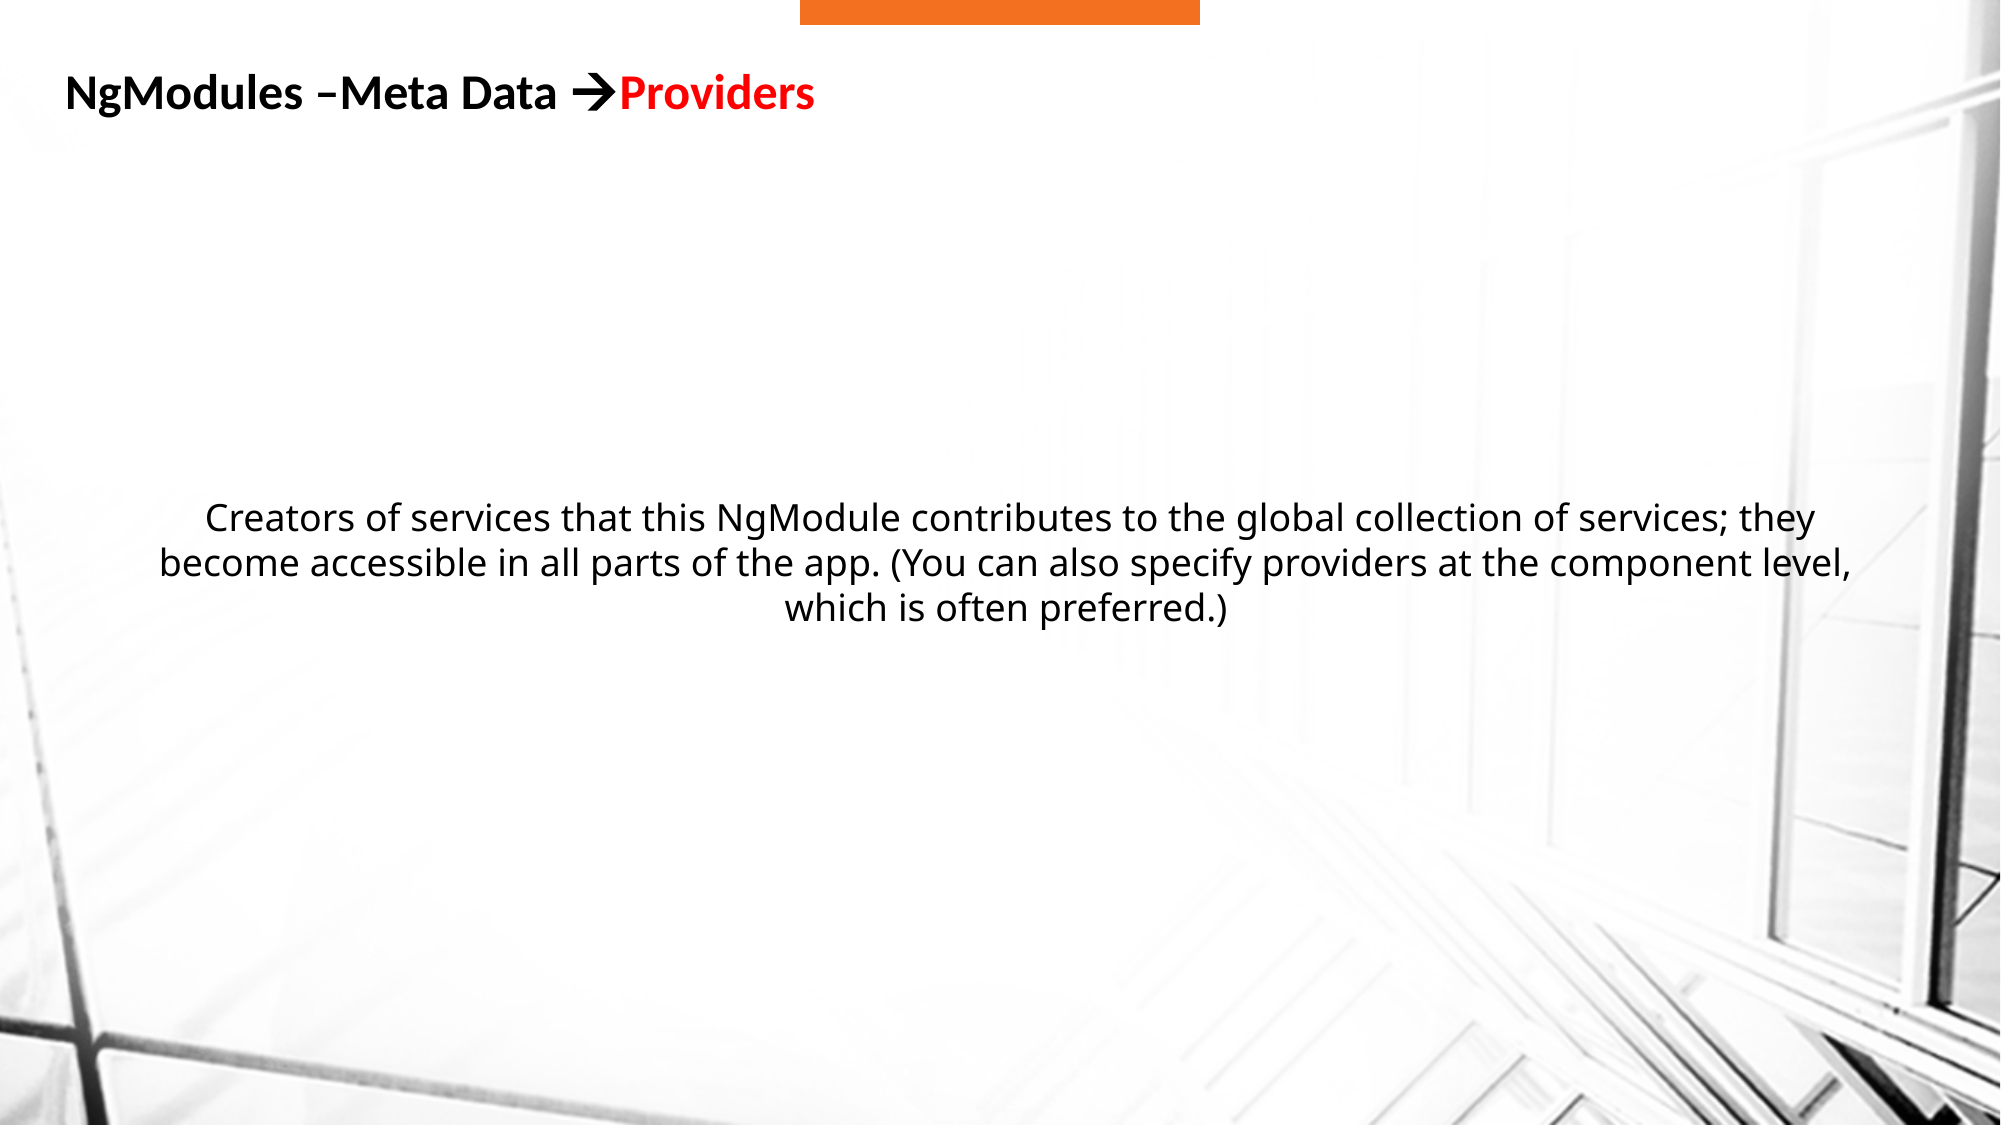

# NgModules –Meta Data Providers
 Creators of services that this NgModule contributes to the global collection of services; they become accessible in all parts of the app. (You can also specify providers at the component level, which is often preferred.)